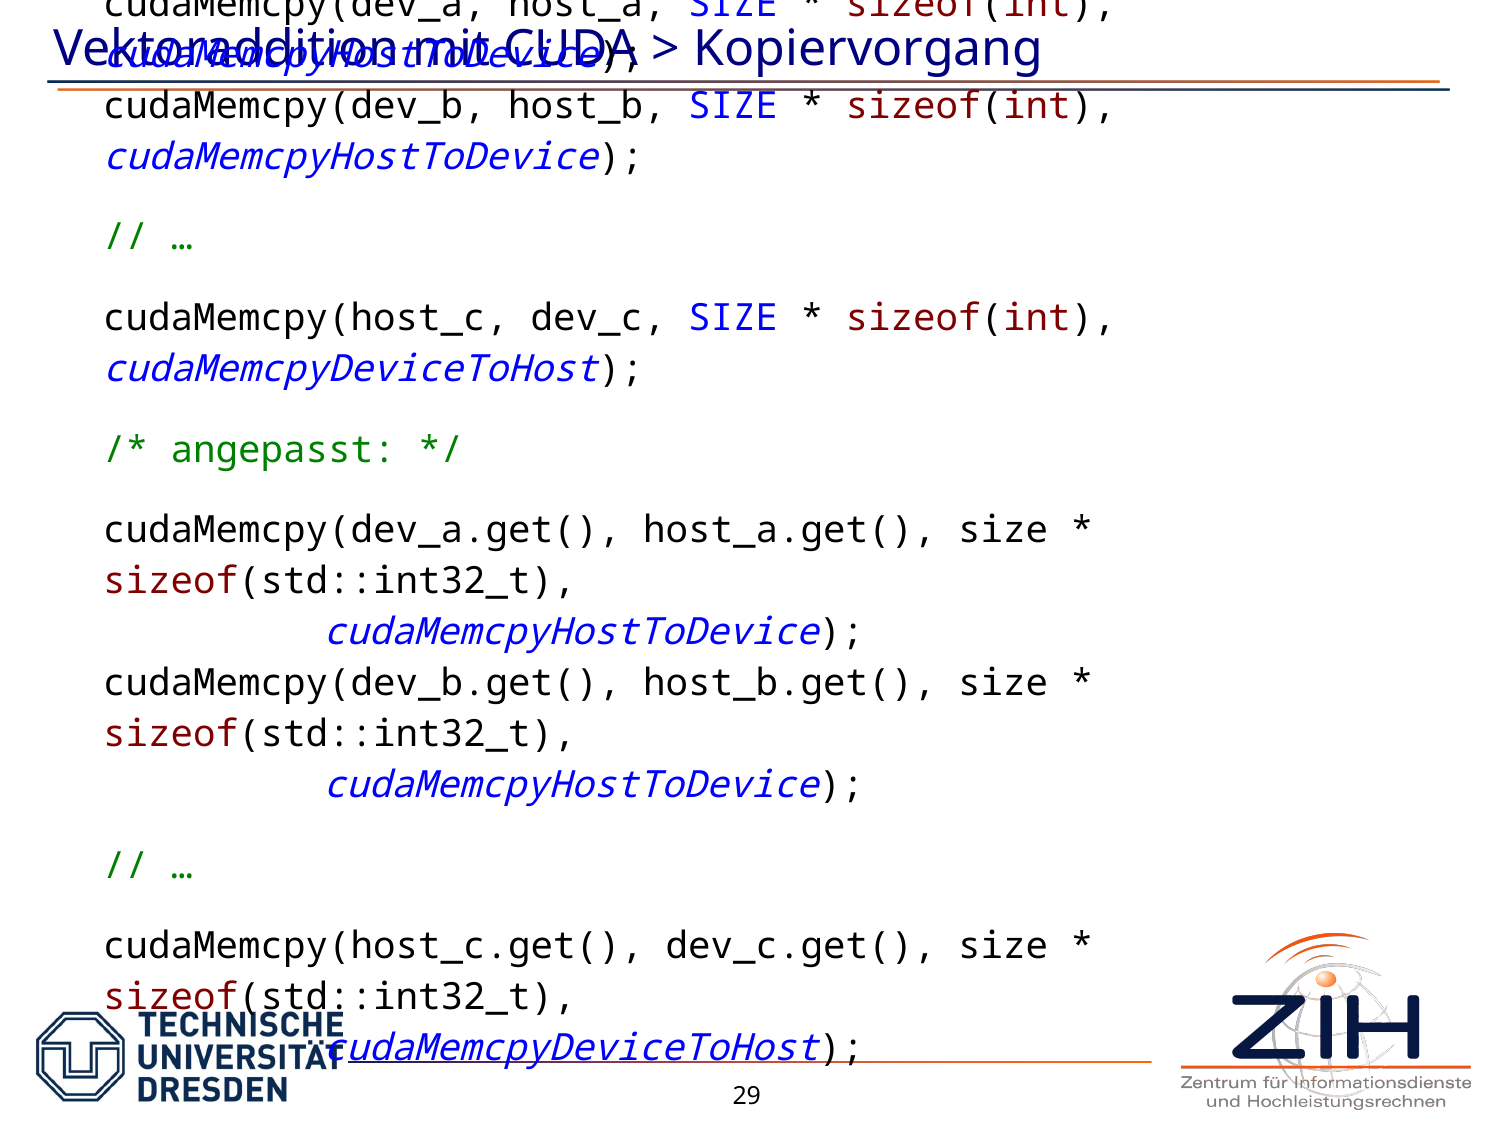

cudaMemcpy(dev_a, host_a, SIZE * sizeof(int), cudaMemcpyHostToDevice);
cudaMemcpy(dev_b, host_b, SIZE * sizeof(int), cudaMemcpyHostToDevice);
// …
cudaMemcpy(host_c, dev_c, SIZE * sizeof(int), cudaMemcpyDeviceToHost);
/* angepasst: */
cudaMemcpy(dev_a.get(), host_a.get(), size * sizeof(std::int32_t),
cudaMemcpyHostToDevice);
cudaMemcpy(dev_b.get(), host_b.get(), size * sizeof(std::int32_t),
cudaMemcpyHostToDevice);
// …
cudaMemcpy(host_c.get(), dev_c.get(), size * sizeof(std::int32_t),
cudaMemcpyDeviceToHost);
# Vektoraddition mit CUDA > Kopiervorgang
29